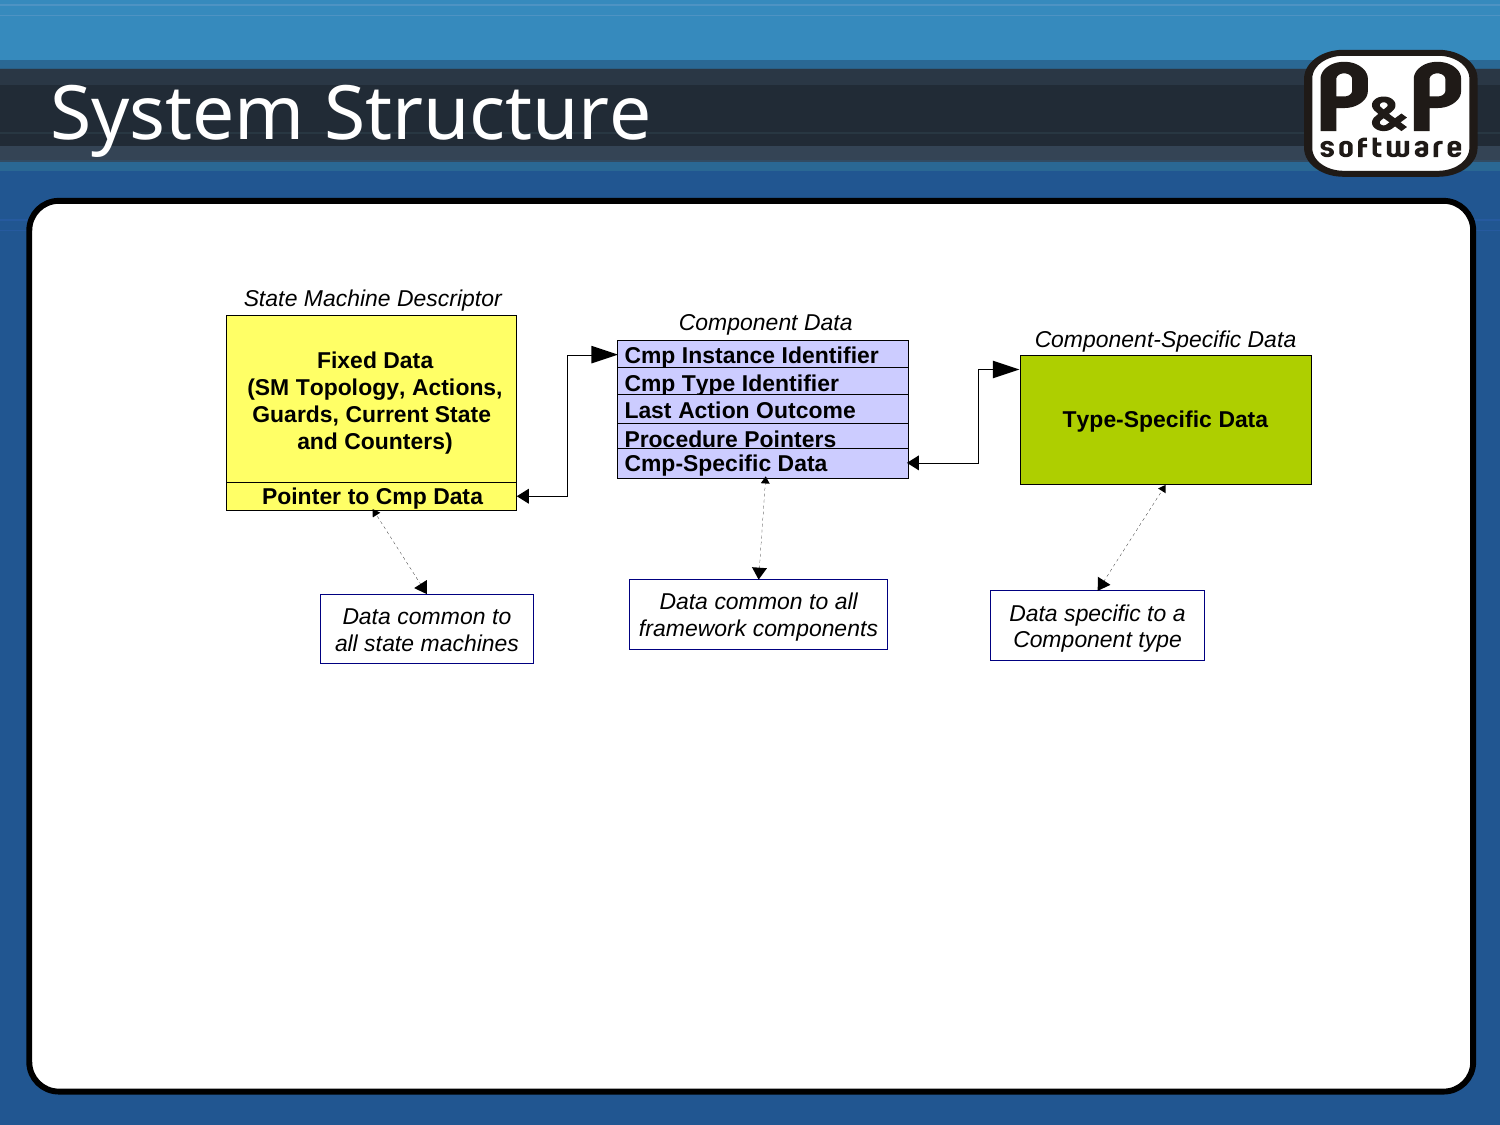

# System Structure
State Machine Descriptor
Component Data
Component-Specific Data
Cmp Instance Identifier
Fixed Data
(SM Topology, Actions,
Guards, Current State
and Counters)
Cmp Type Identifier
Last Action Outcome
Last Action Outcome
Type-Specific Data
Procedure Pointers
Cmp-Specific Data
Pointer to Cmp Data
Data common to all
framework components
Data specific to a
Component type
Data common to
all state machines